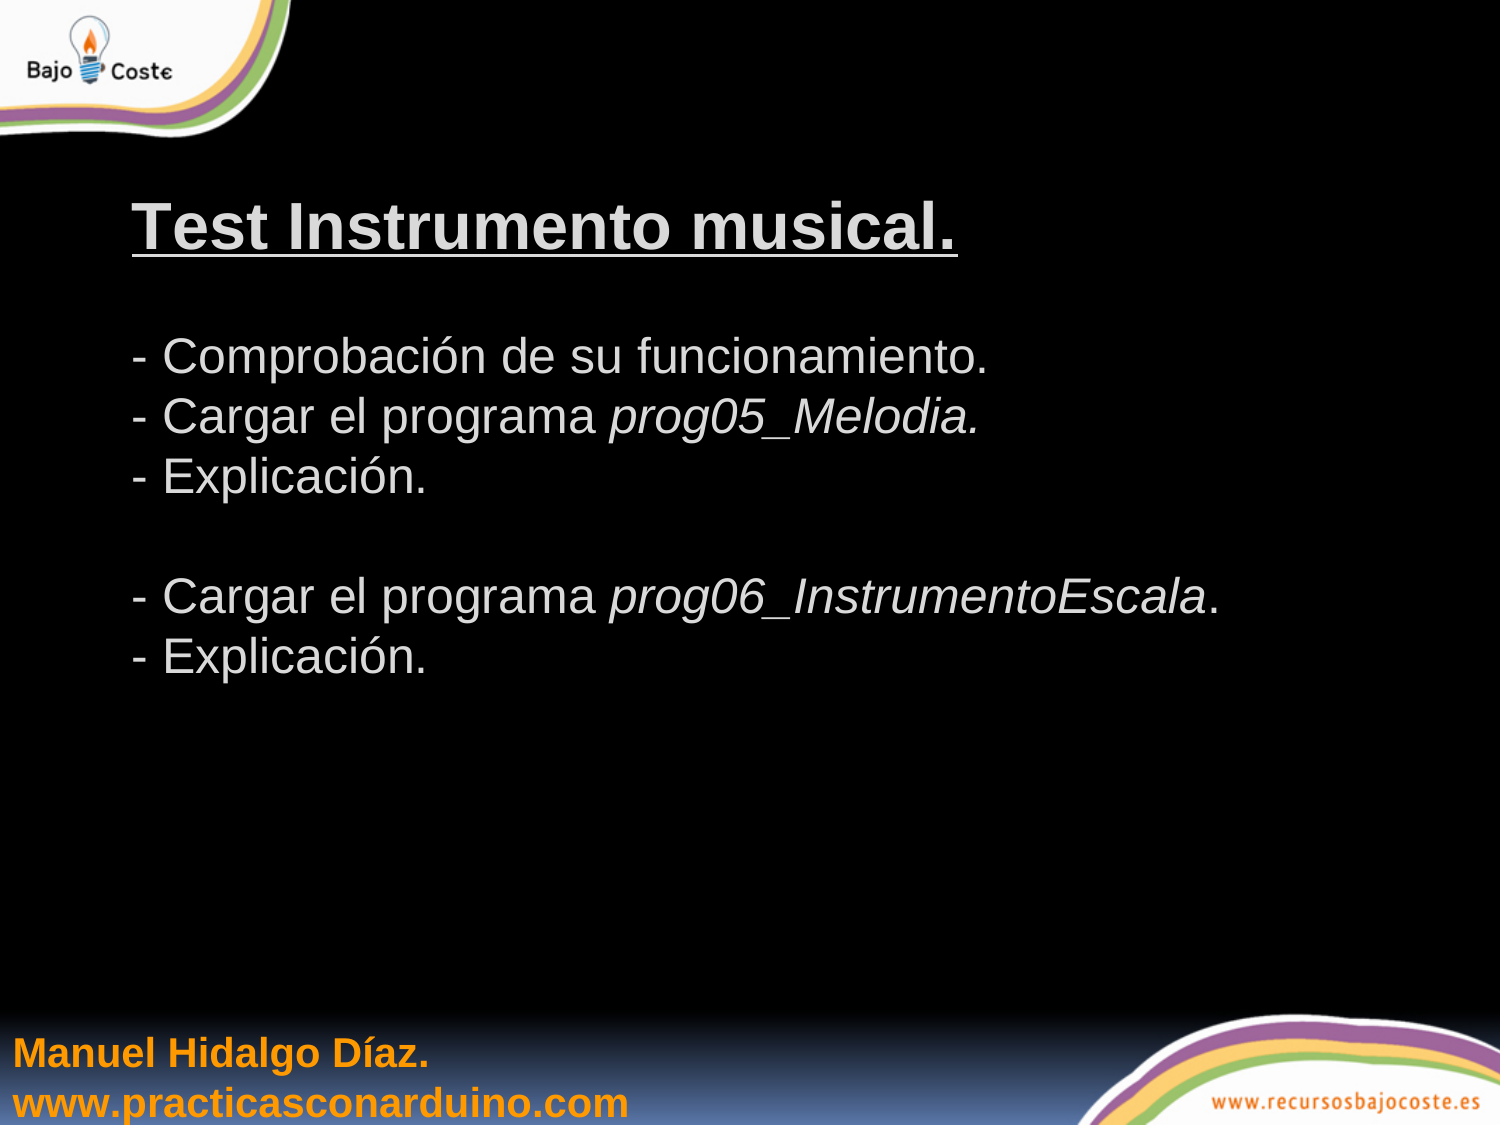

Test Instrumento musical.
- Comprobación de su funcionamiento.
- Cargar el programa prog05_Melodia.
- Explicación.
- Cargar el programa prog06_InstrumentoEscala.
- Explicación.
Manuel Hidalgo Díaz.
www.practicasconarduino.com